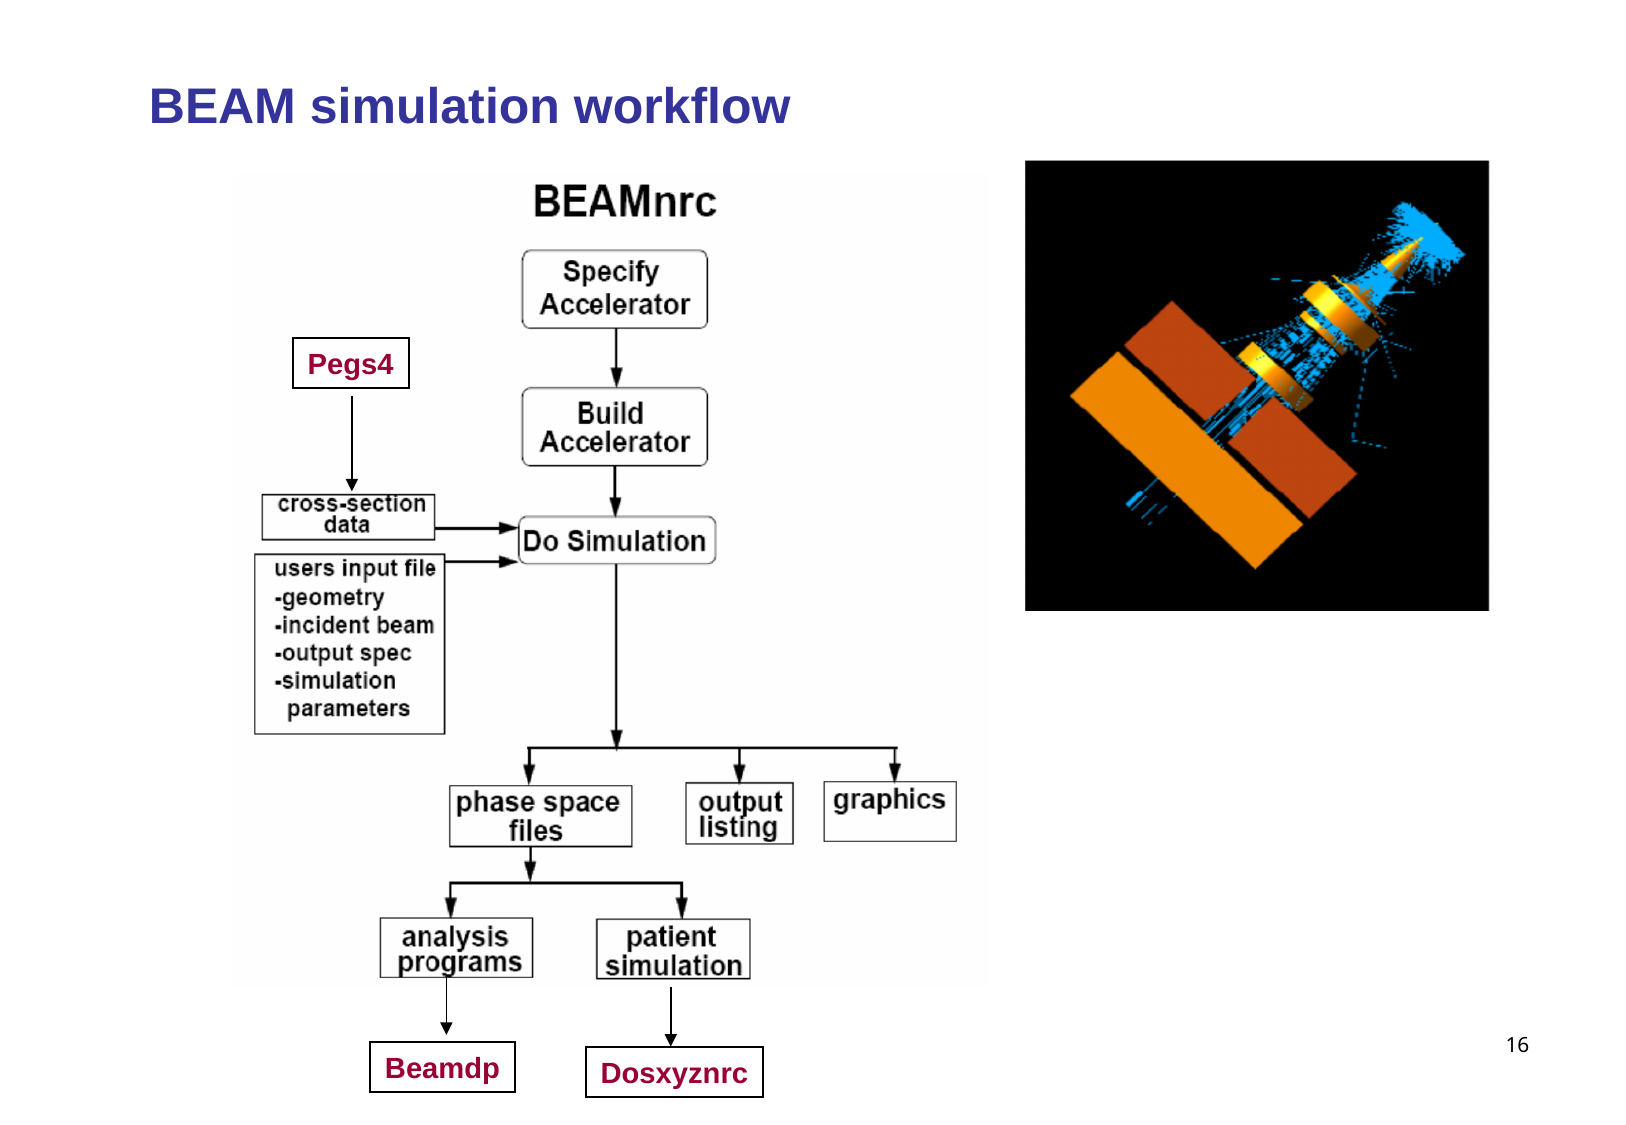

BEAM simulation workflow
Pegs4
16
Beamdp
Dosxyznrc